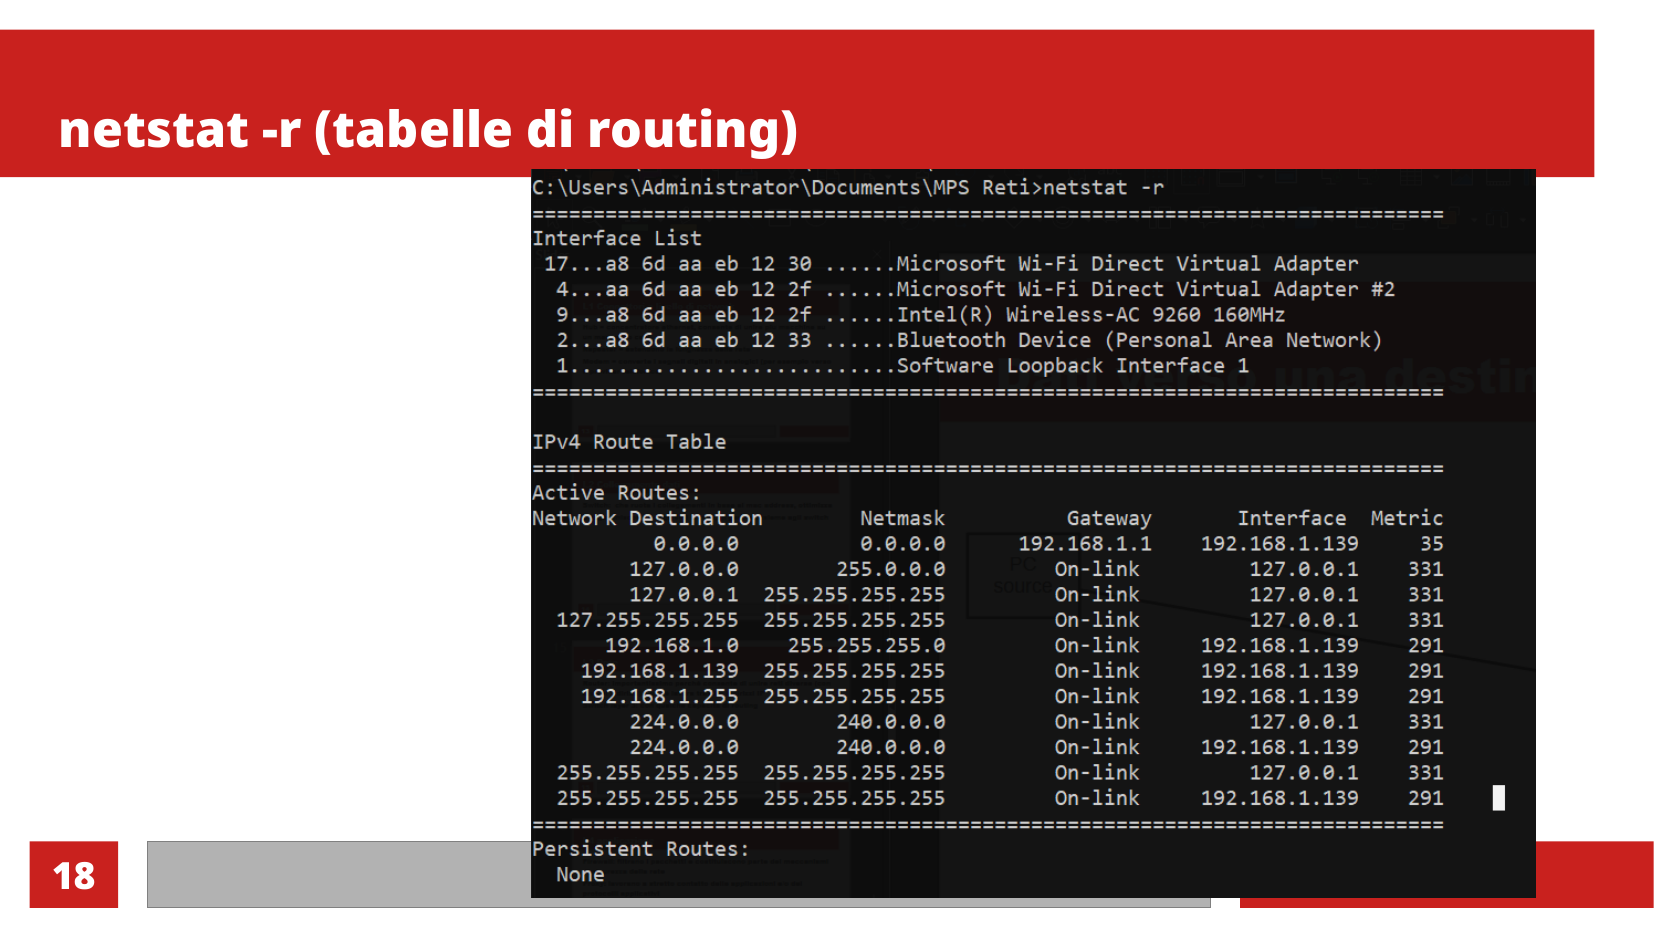

# netstat -r (tabelle di routing)
18